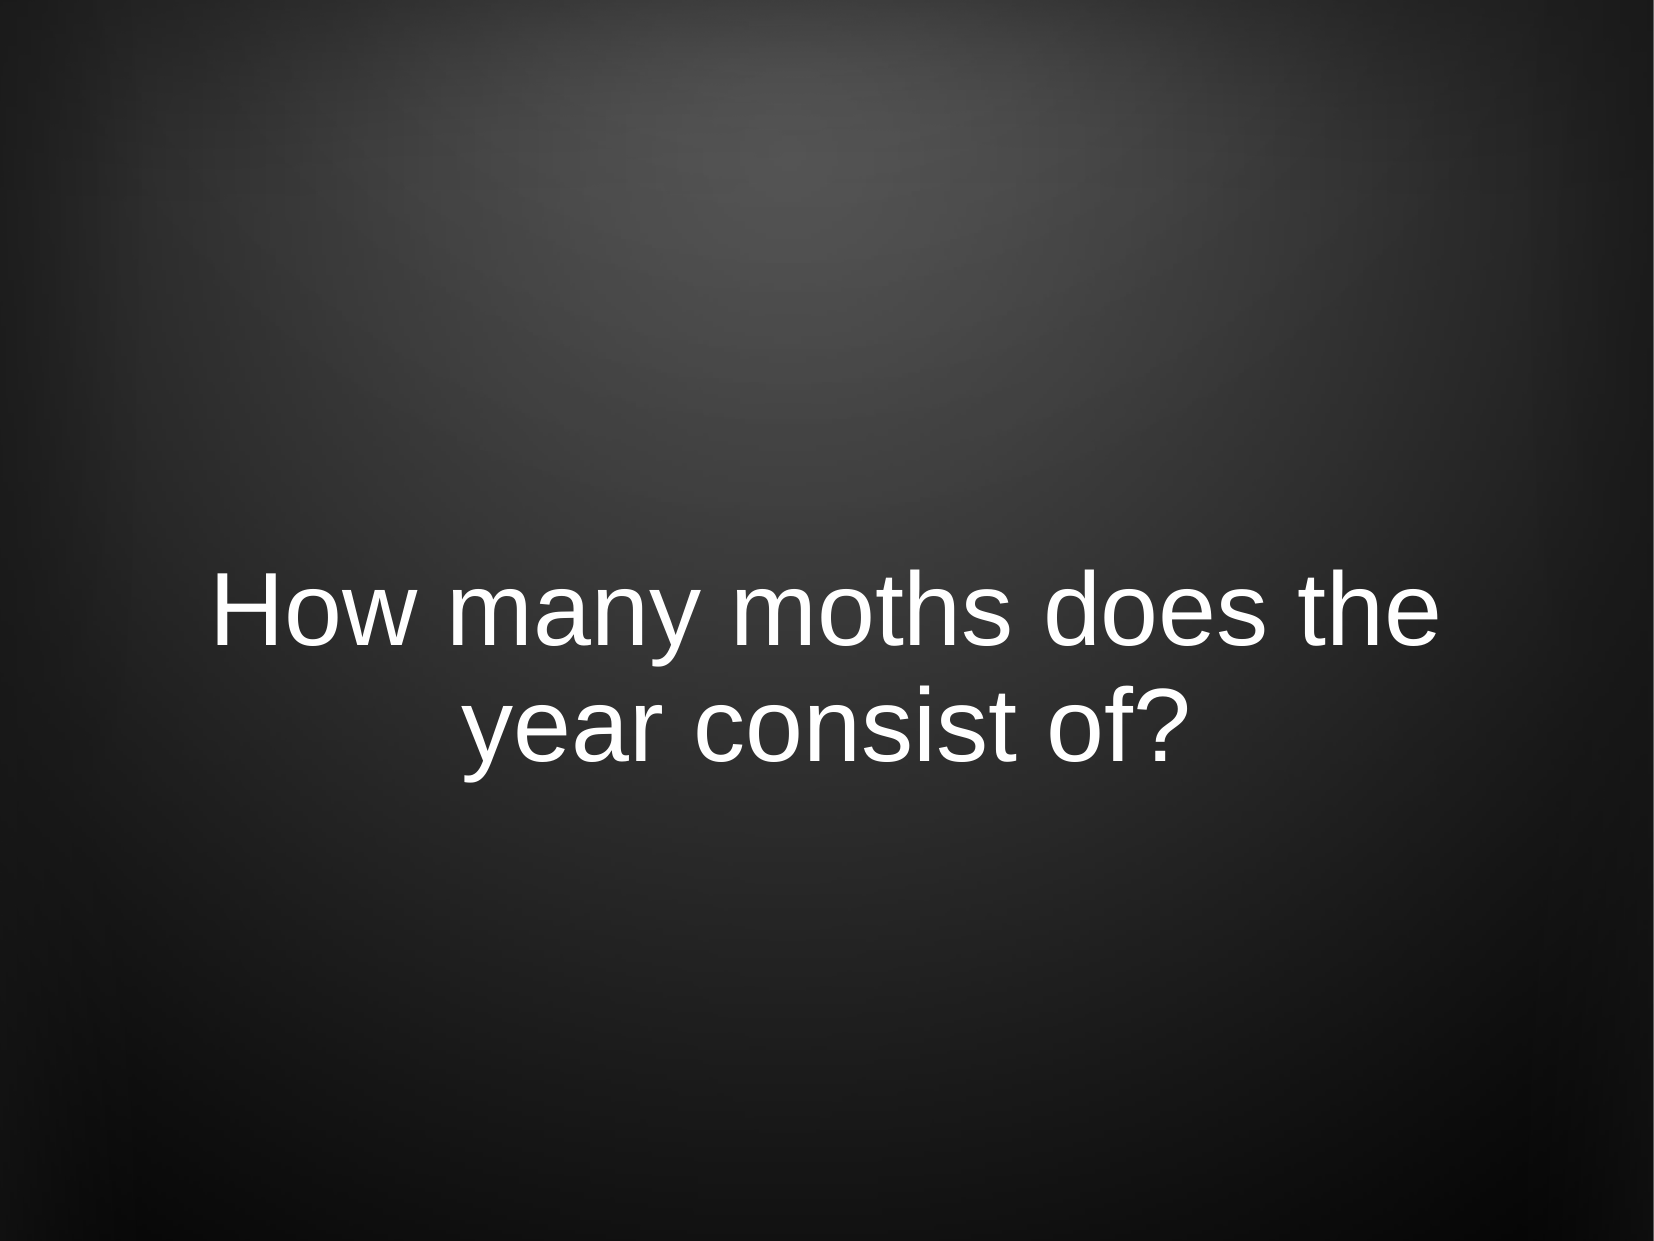

How many moths does the year consist of?